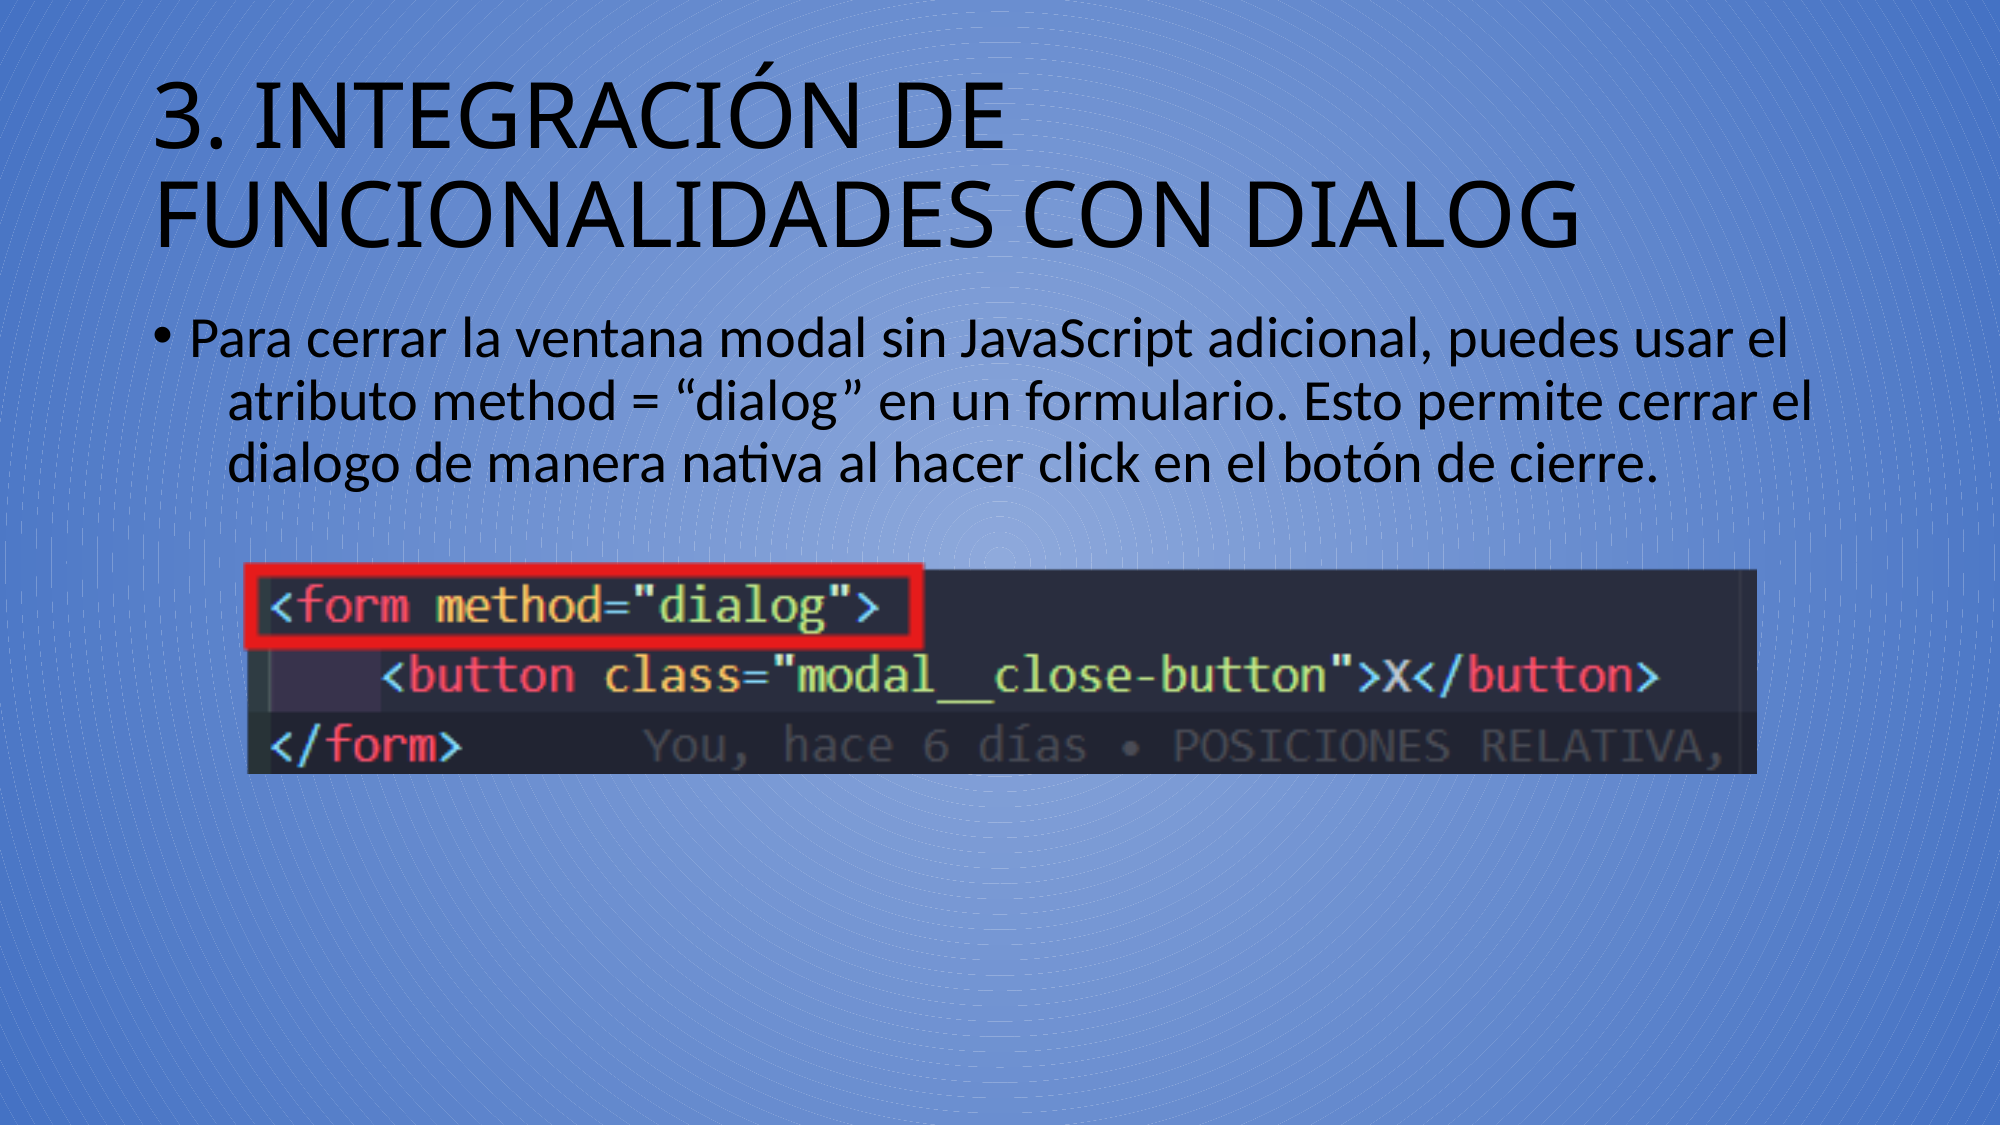

# 3. INTEGRACIÓN DE FUNCIONALIDADES CON DIALOG
Para cerrar la ventana modal sin JavaScript adicional, puedes usar el atributo method = “dialog” en un formulario. Esto permite cerrar el dialogo de manera nativa al hacer click en el botón de cierre.